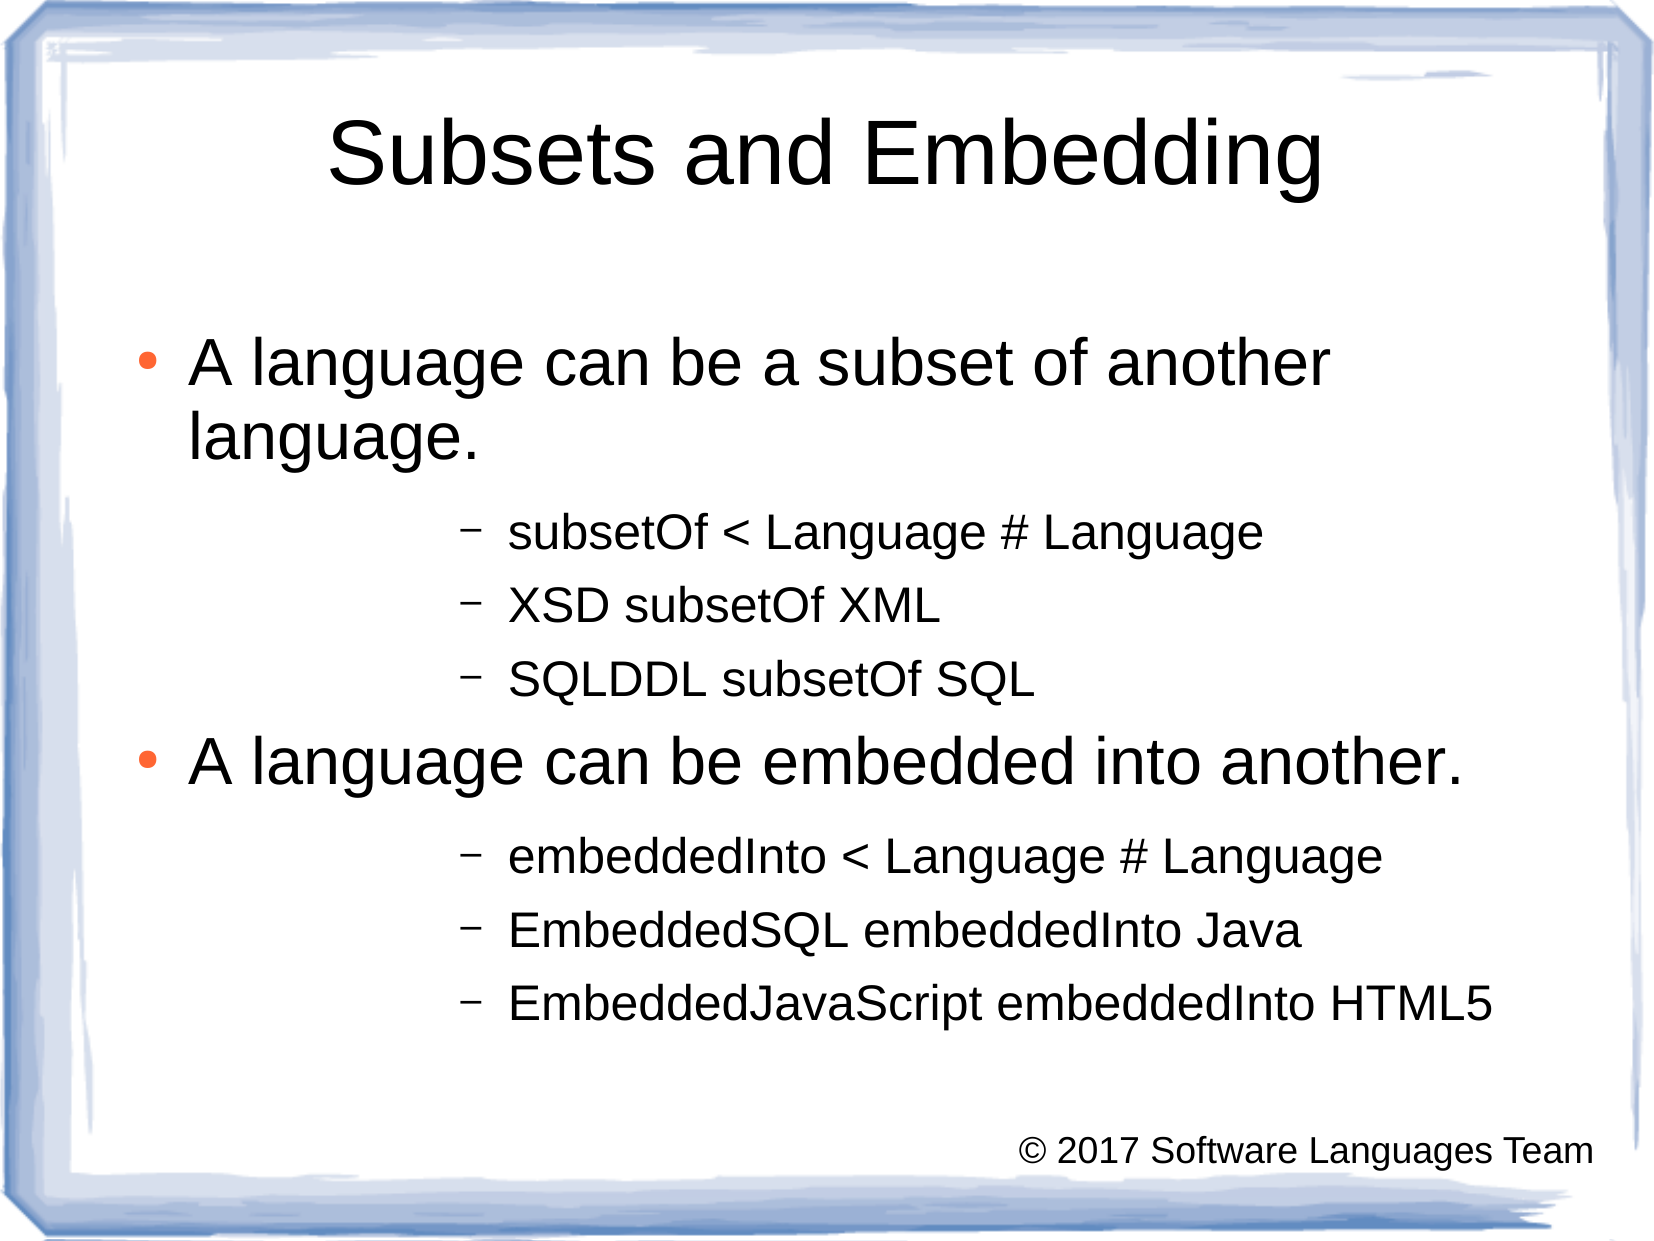

# Subsets and Embedding
A language can be a subset of another language.
subsetOf < Language # Language
XSD subsetOf XML
SQLDDL subsetOf SQL
A language can be embedded into another.
embeddedInto < Language # Language
EmbeddedSQL embeddedInto Java
EmbeddedJavaScript embeddedInto HTML5
© 2017 Software Languages Team